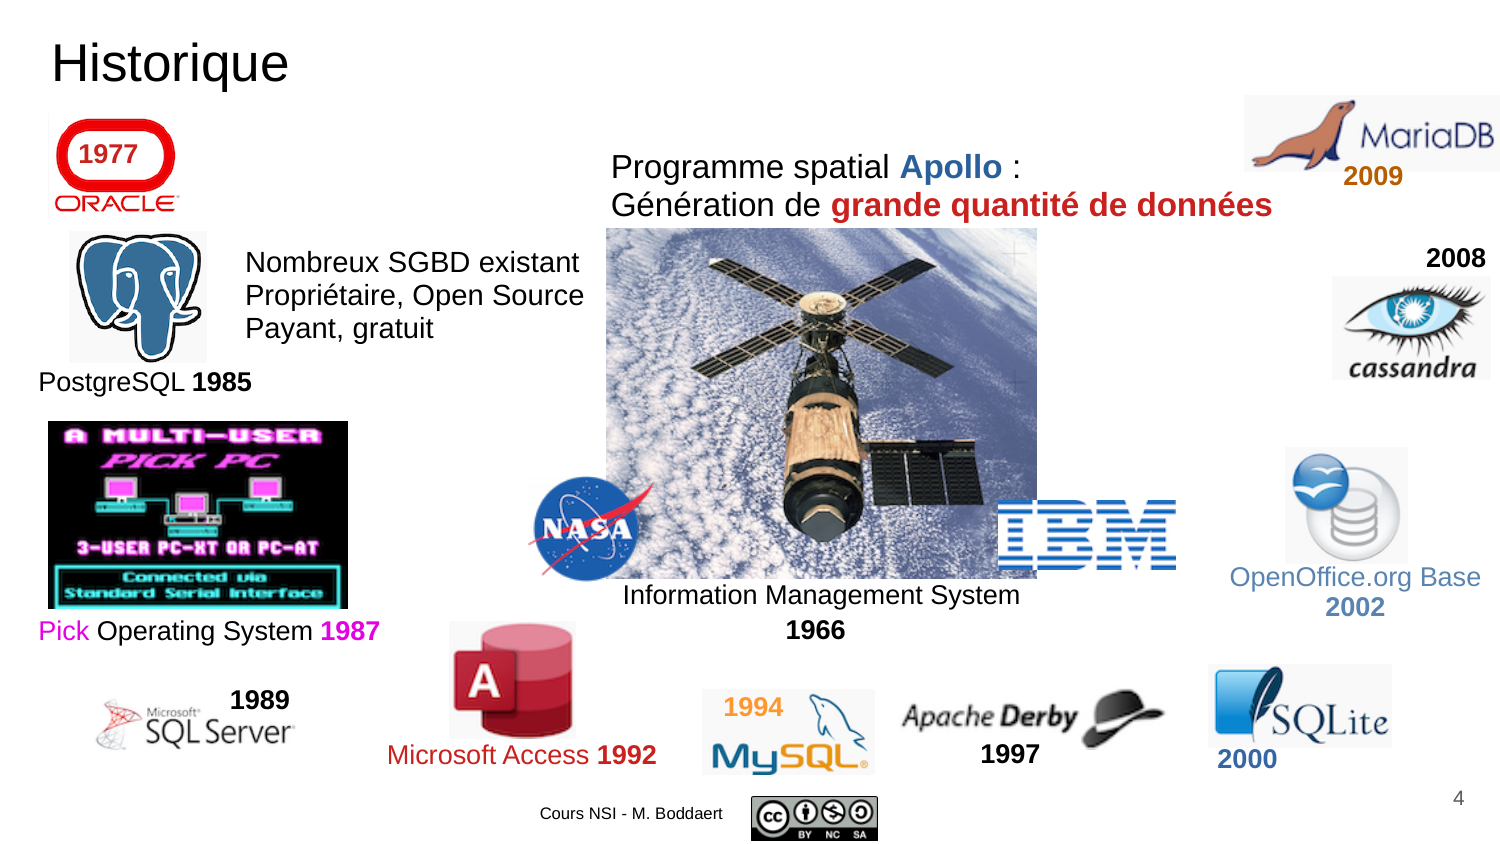

# Historique
1977
Programme spatial Apollo :
Génération de grande quantité de données
2009
2008
Nombreux SGBD existant
Propriétaire, Open Source
Payant, gratuit
PostgreSQL 1985
OpenOffice.org Base
2002
Information Management System
1966
Pick Operating System 1987
1989
1994
1997
Microsoft Access 1992
2000